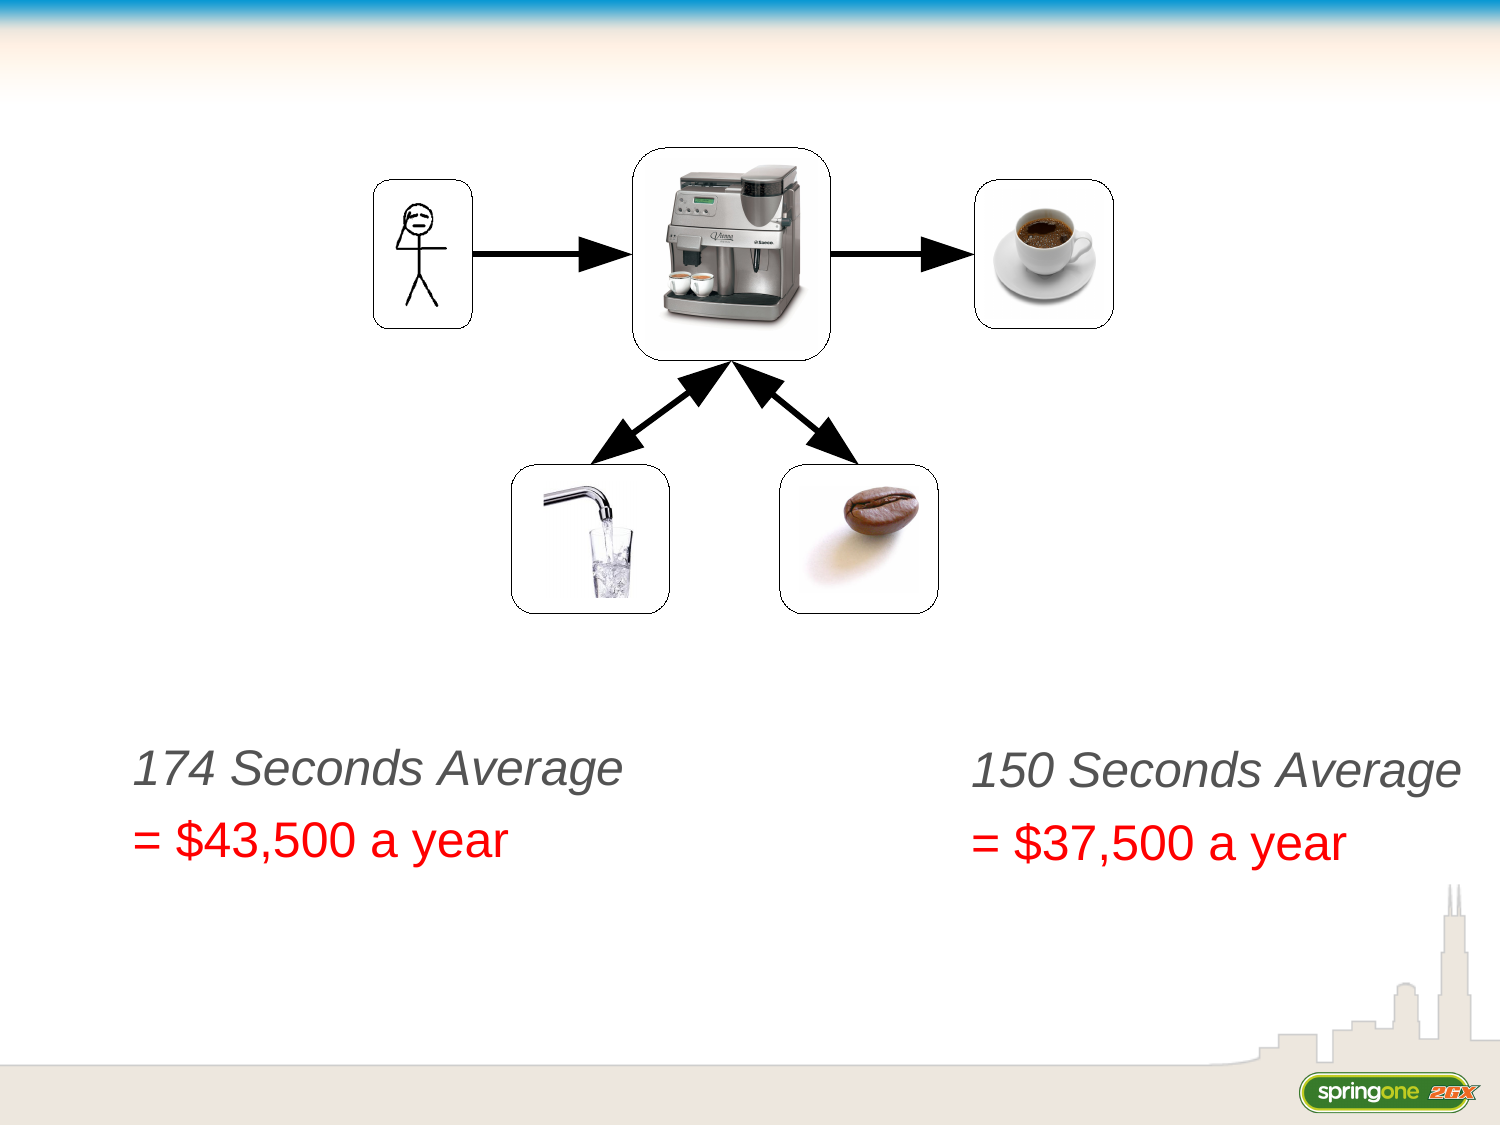

# 174 Seconds Average
= $43,500 a year
150 Seconds Average
= $37,500 a year